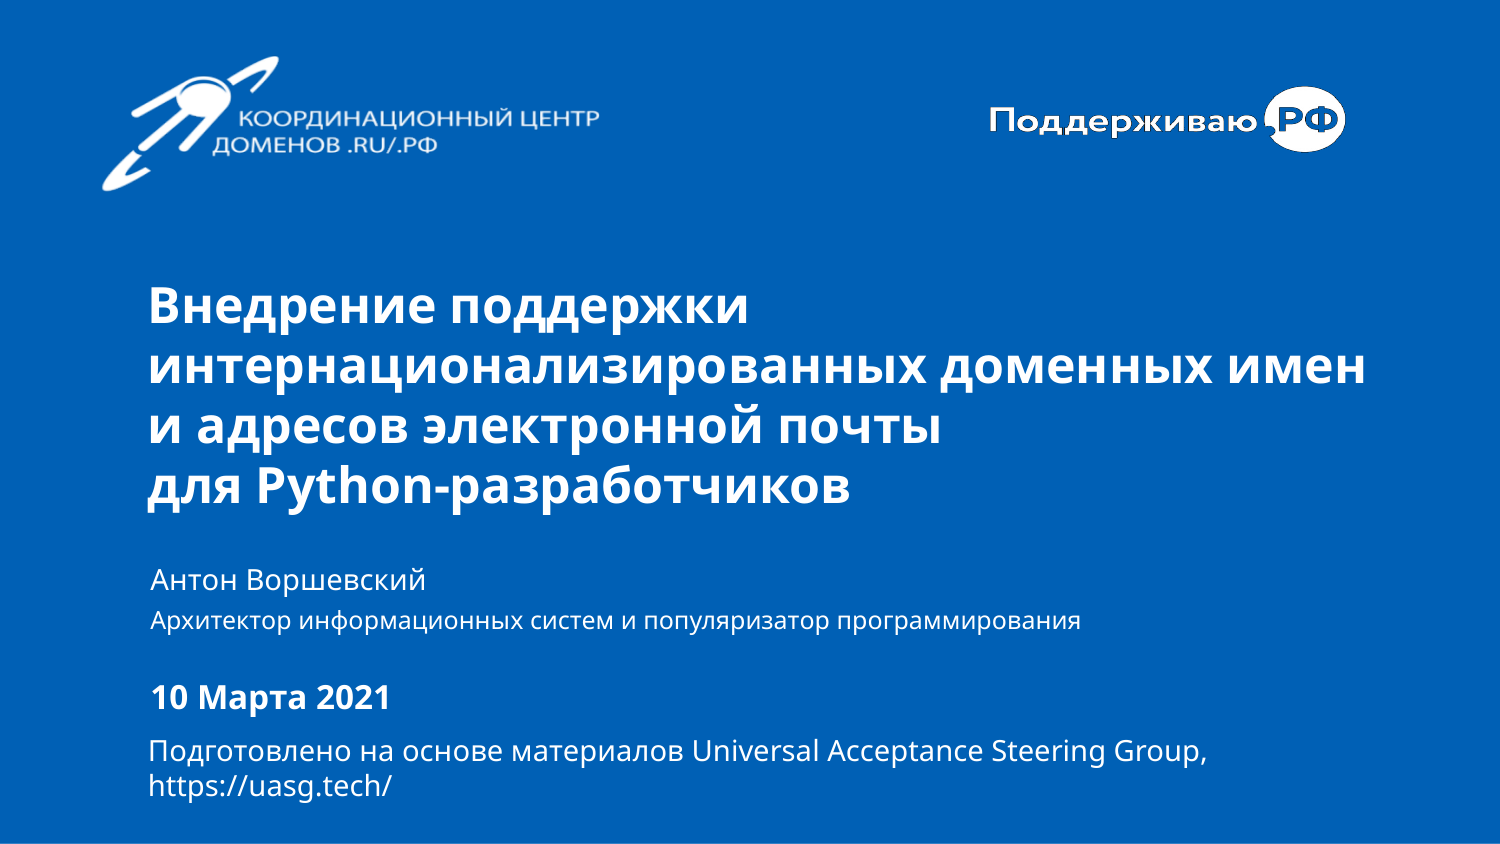

# Внедрение поддержки интернационализированных доменных имен и адресов электронной почты для Python-разработчиков
Антон Воршевский
Архитектор информационных систем и популяризатор программирования
10 Марта 2021
Подготовлено на основе материалов Universal Acceptance Steering Group, https://uasg.tech/